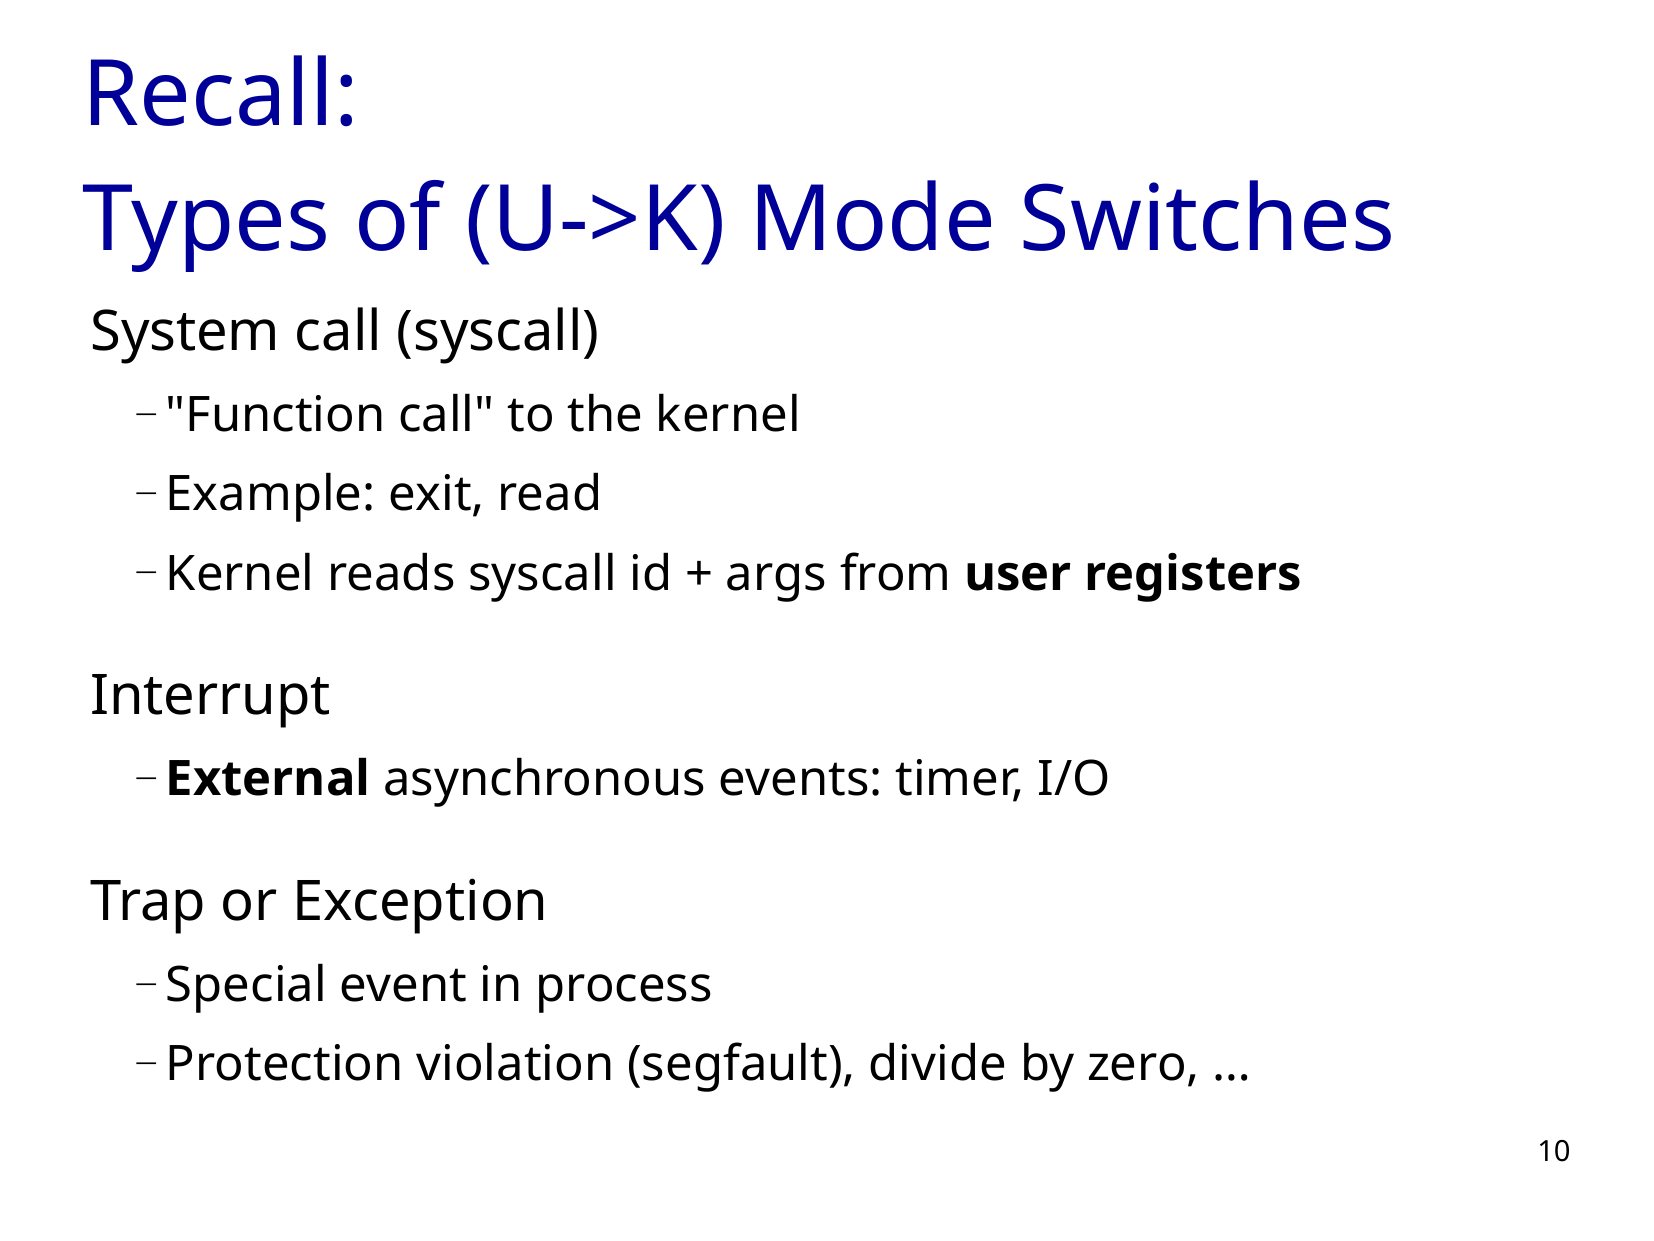

# Recall: Types of (U->K) Mode Switches
System call (syscall)
"Function call" to the kernel
Example: exit, read
Kernel reads syscall id + args from user registers
Interrupt
External asynchronous events: timer, I/O
Trap or Exception
Special event in process
Protection violation (segfault), divide by zero, …
10